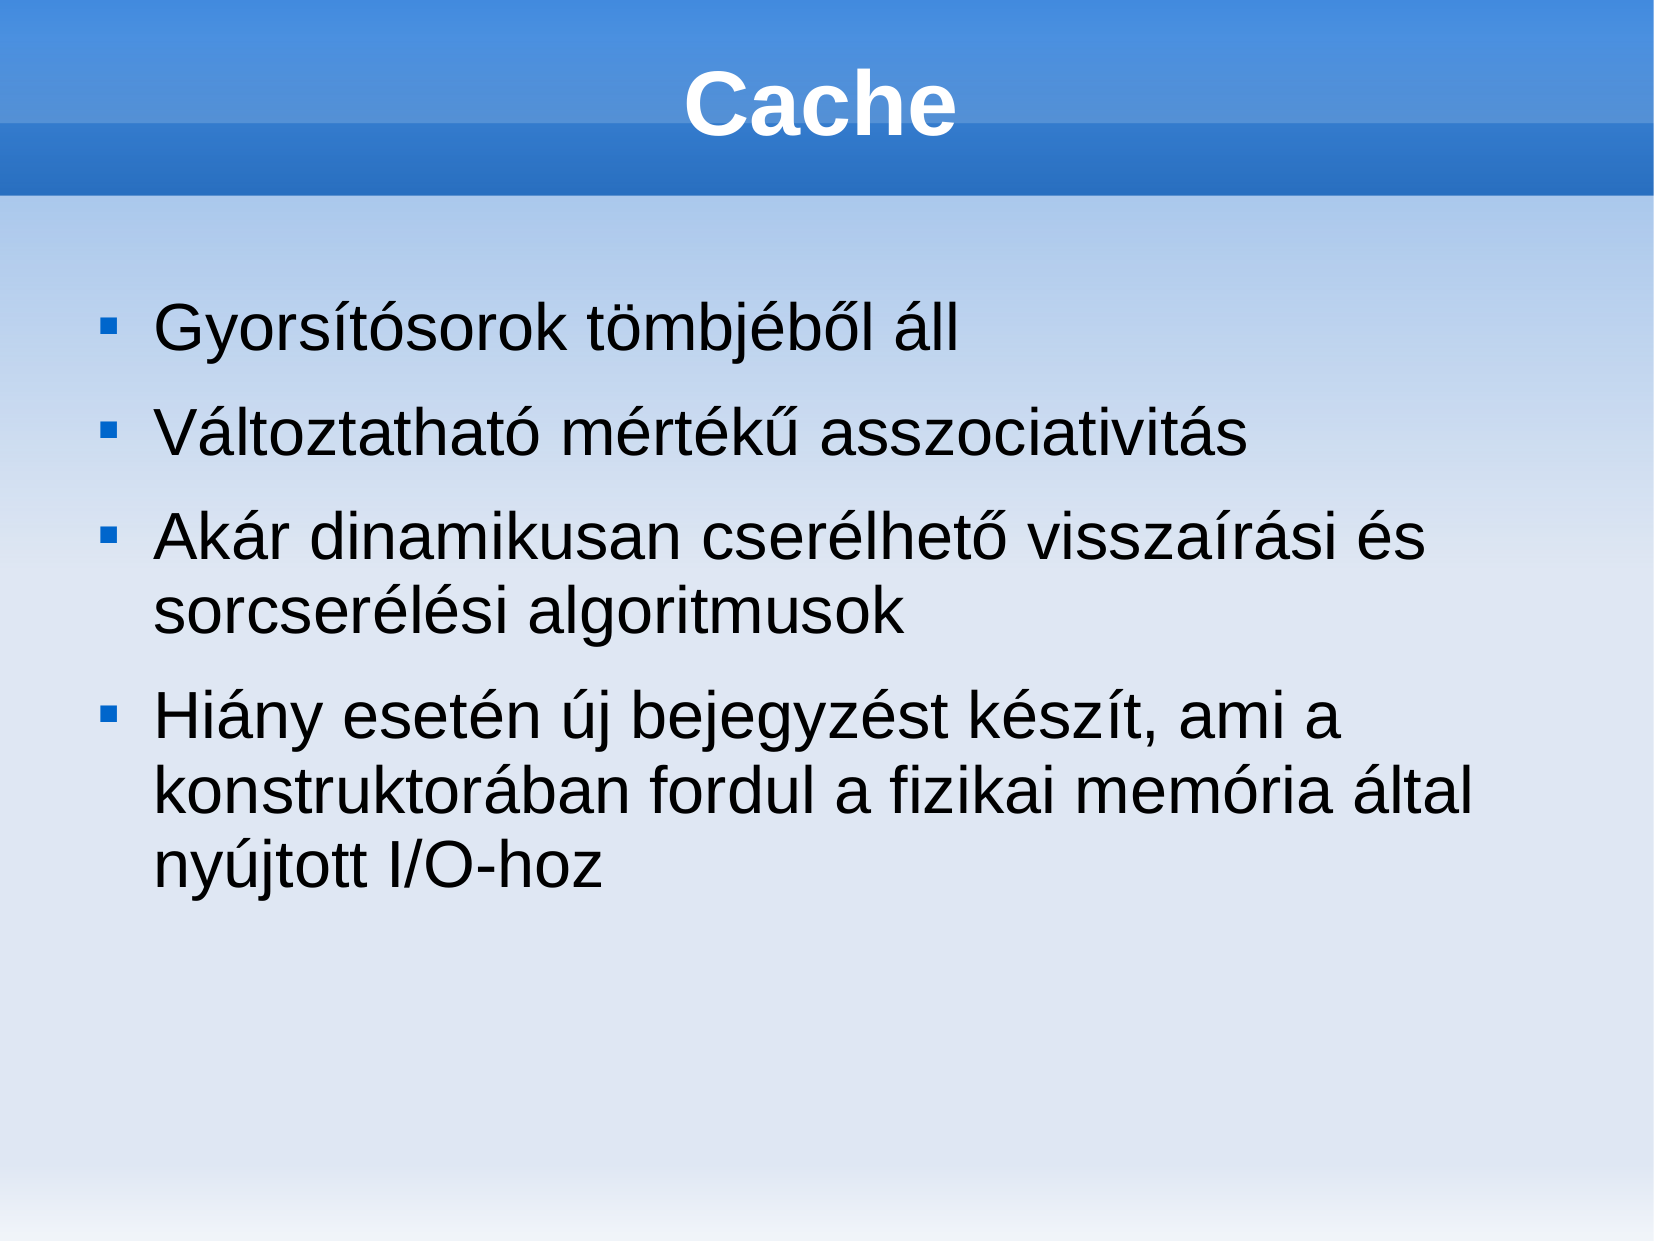

# Cache
Gyorsítósorok tömbjéből áll
Változtatható mértékű asszociativitás
Akár dinamikusan cserélhető visszaírási és sorcserélési algoritmusok
Hiány esetén új bejegyzést készít, ami a konstruktorában fordul a fizikai memória által nyújtott I/O-hoz